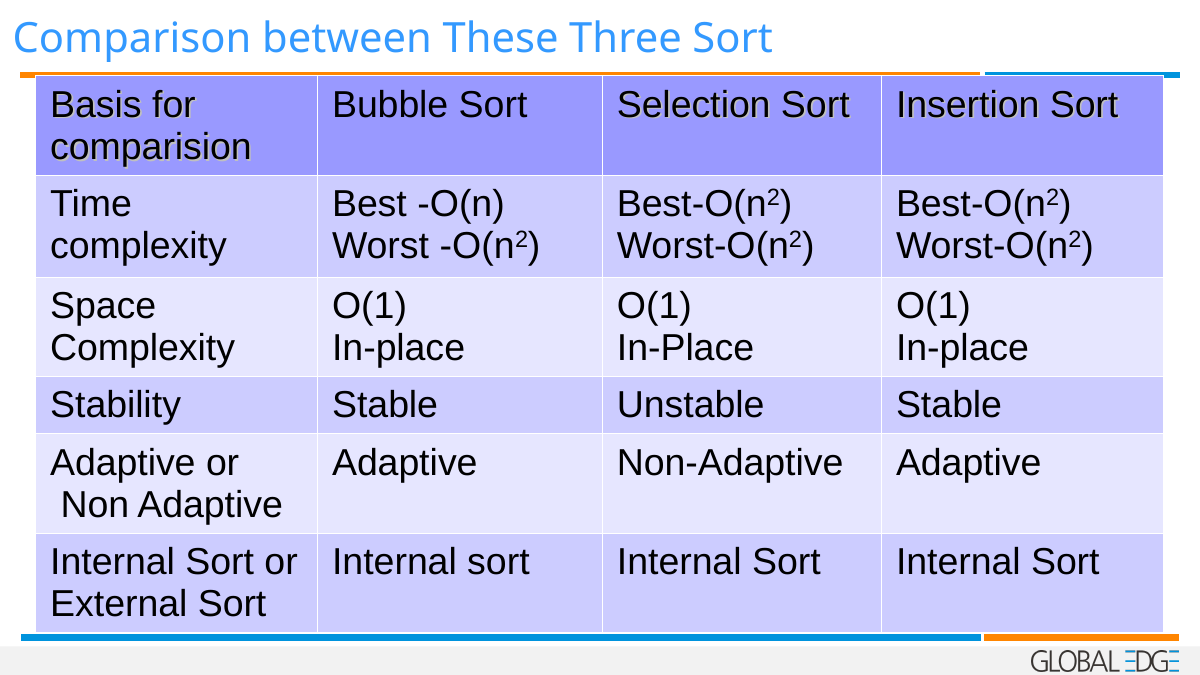

# Comparison between These Three Sort
| Basis for comparision | Bubble Sort | Selection Sort | Insertion Sort |
| --- | --- | --- | --- |
| Time complexity | Best -O(n) Worst -O(n2) | Best-O(n2) Worst-O(n2) | Best-O(n2) Worst-O(n2) |
| Space Complexity | O(1) In-place | O(1) In-Place | O(1) In-place |
| Stability | Stable | Unstable | Stable |
| Adaptive or Non Adaptive | Adaptive | Non-Adaptive | Adaptive |
| Internal Sort or External Sort | Internal sort | Internal Sort | Internal Sort |